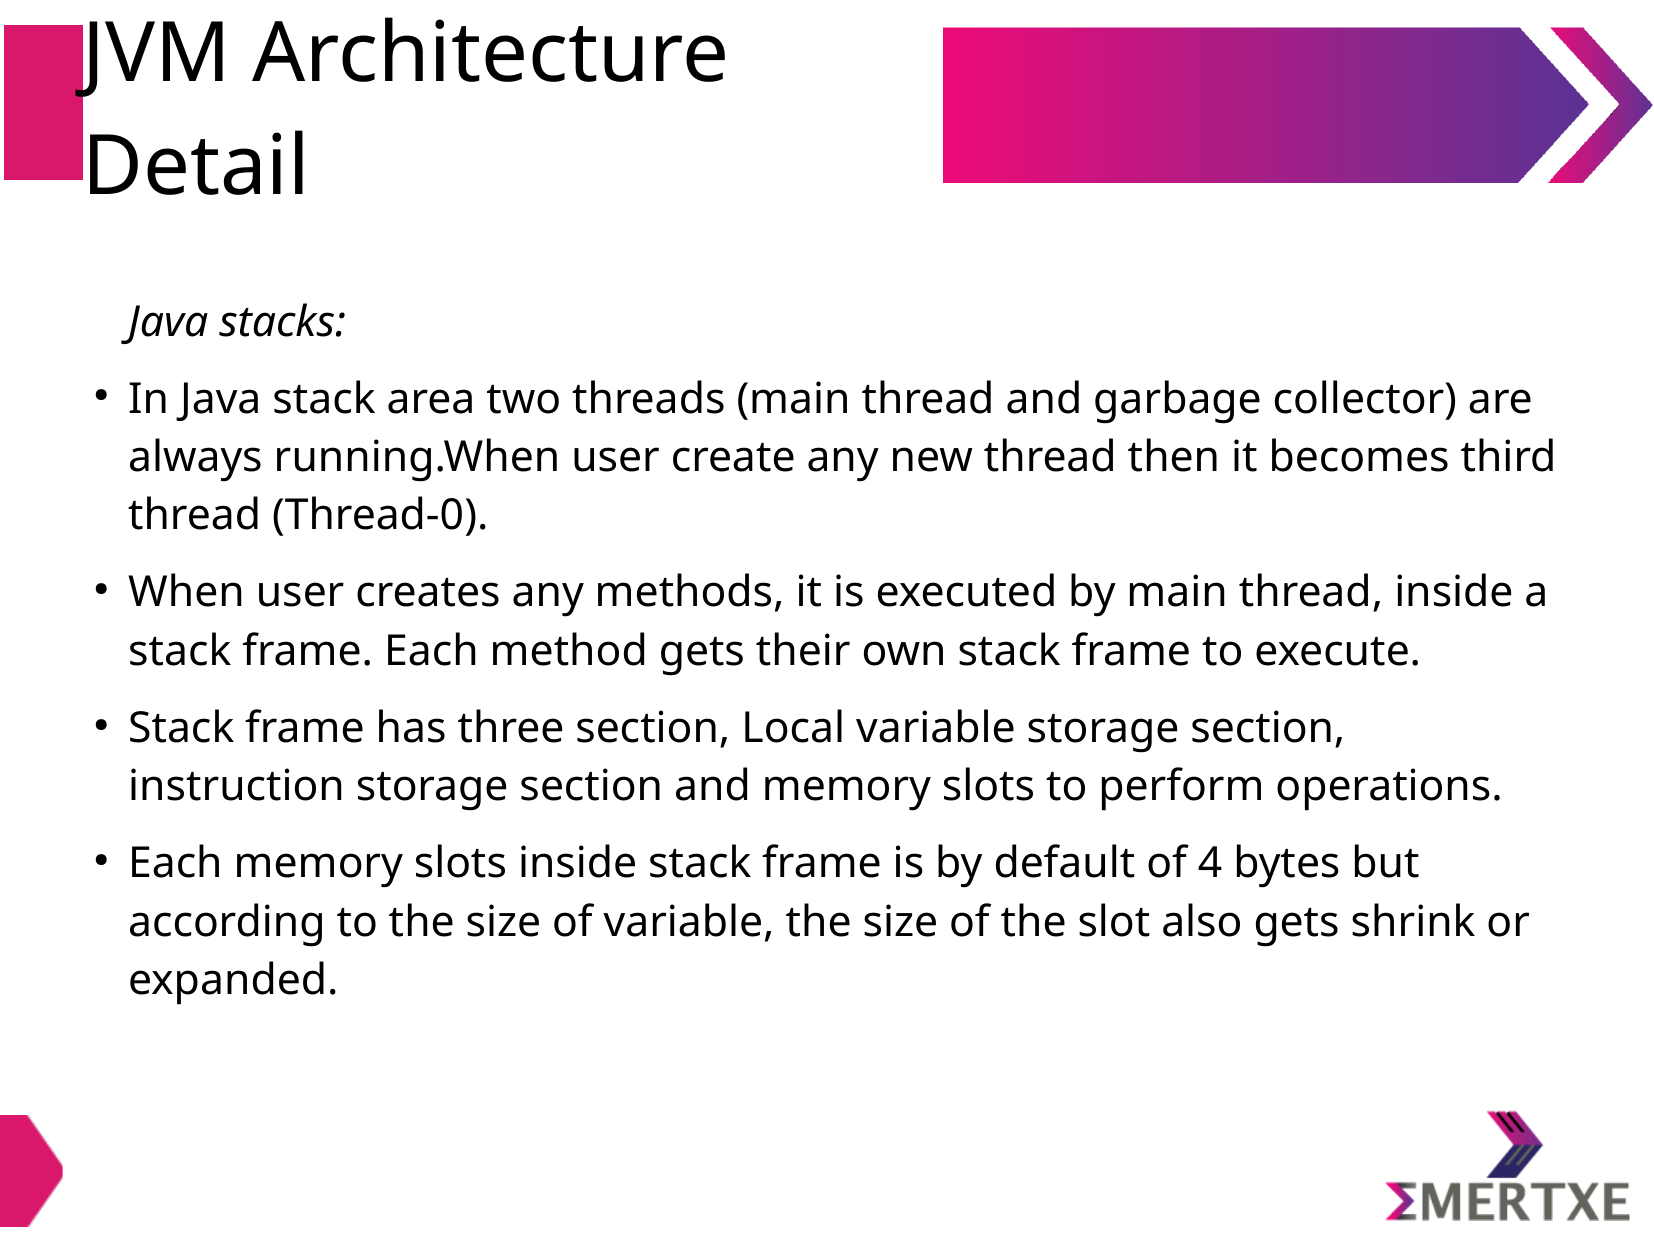

# JVM Architecture Detail
Java stacks:
In Java stack area two threads (main thread and garbage collector) are always running.When user create any new thread then it becomes third thread (Thread-0).
When user creates any methods, it is executed by main thread, inside a stack frame. Each method gets their own stack frame to execute.
Stack frame has three section, Local variable storage section, instruction storage section and memory slots to perform operations.
Each memory slots inside stack frame is by default of 4 bytes but according to the size of variable, the size of the slot also gets shrink or expanded.